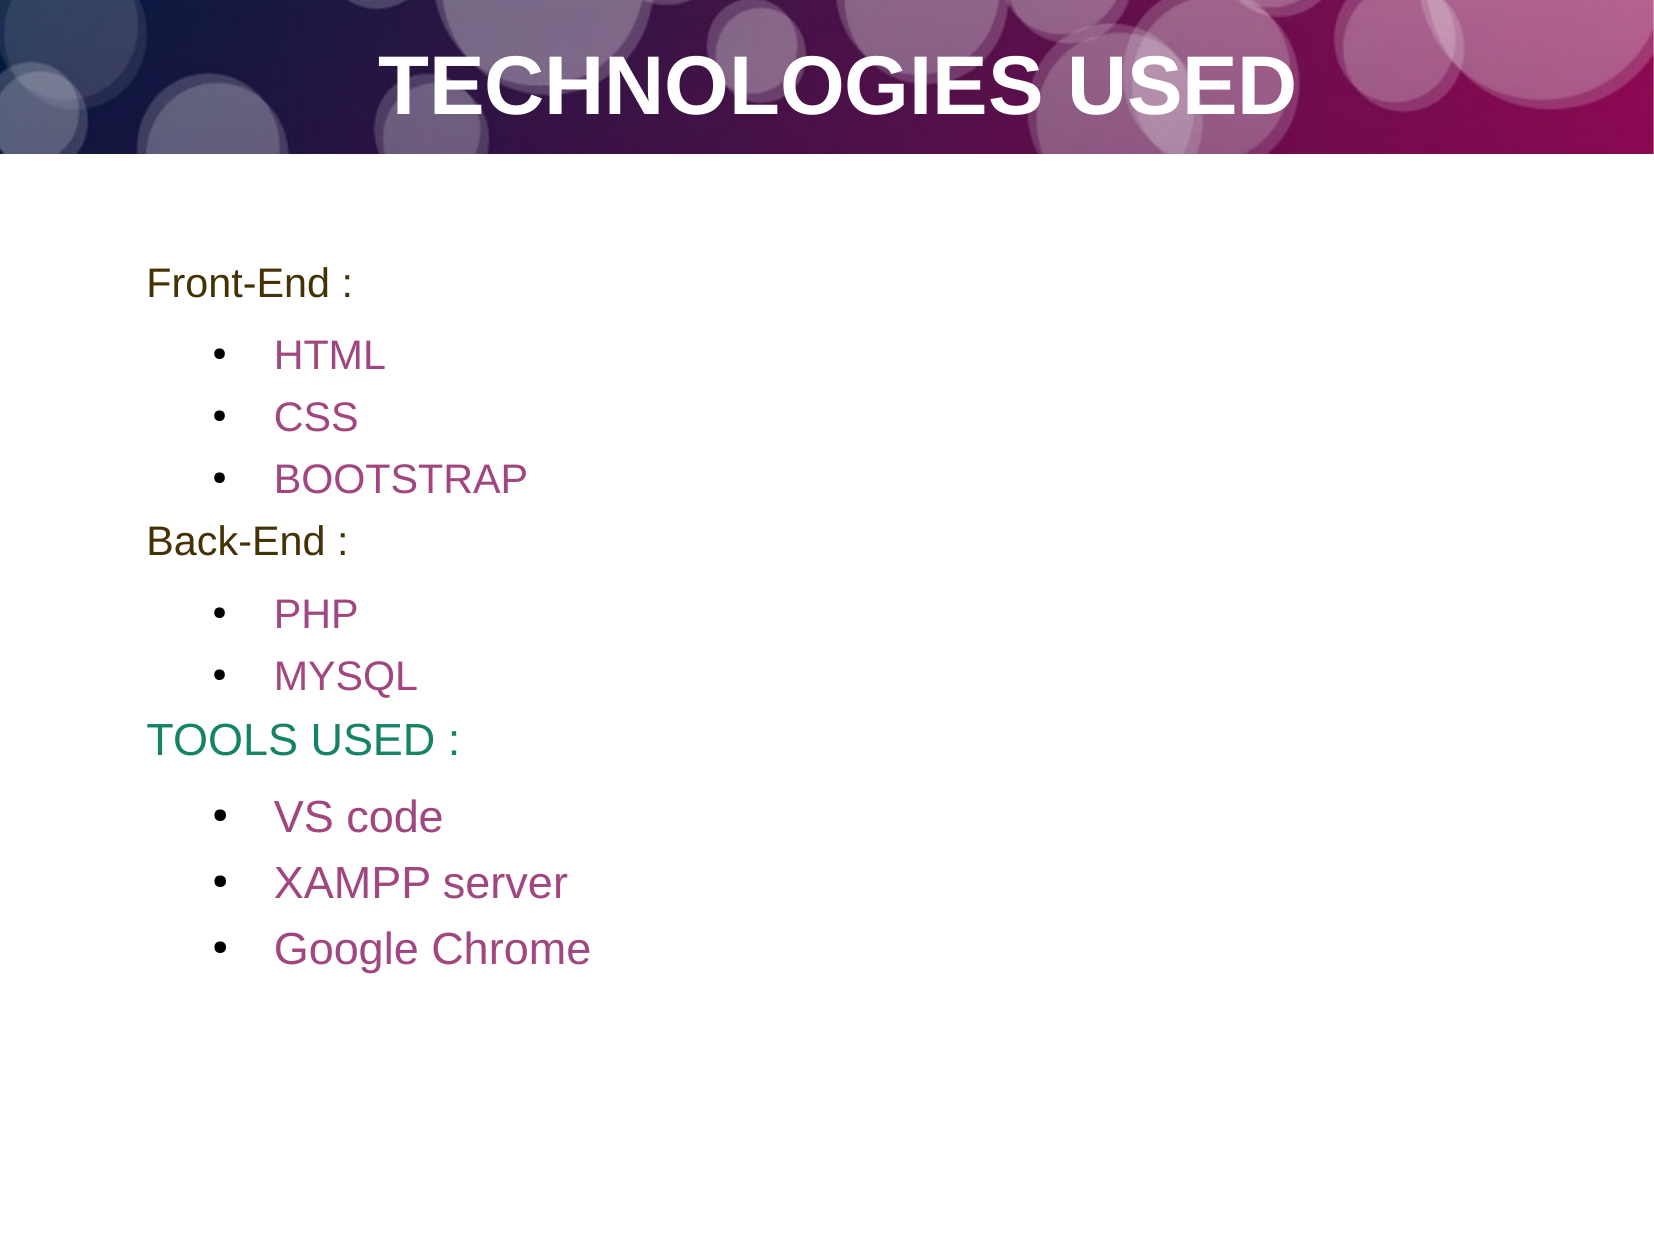

# TECHNOLOGIES USED
Front-End :
HTML
CSS
BOOTSTRAP
Back-End :
PHP
MYSQL
TOOLS USED :
VS code
XAMPP server
Google Chrome